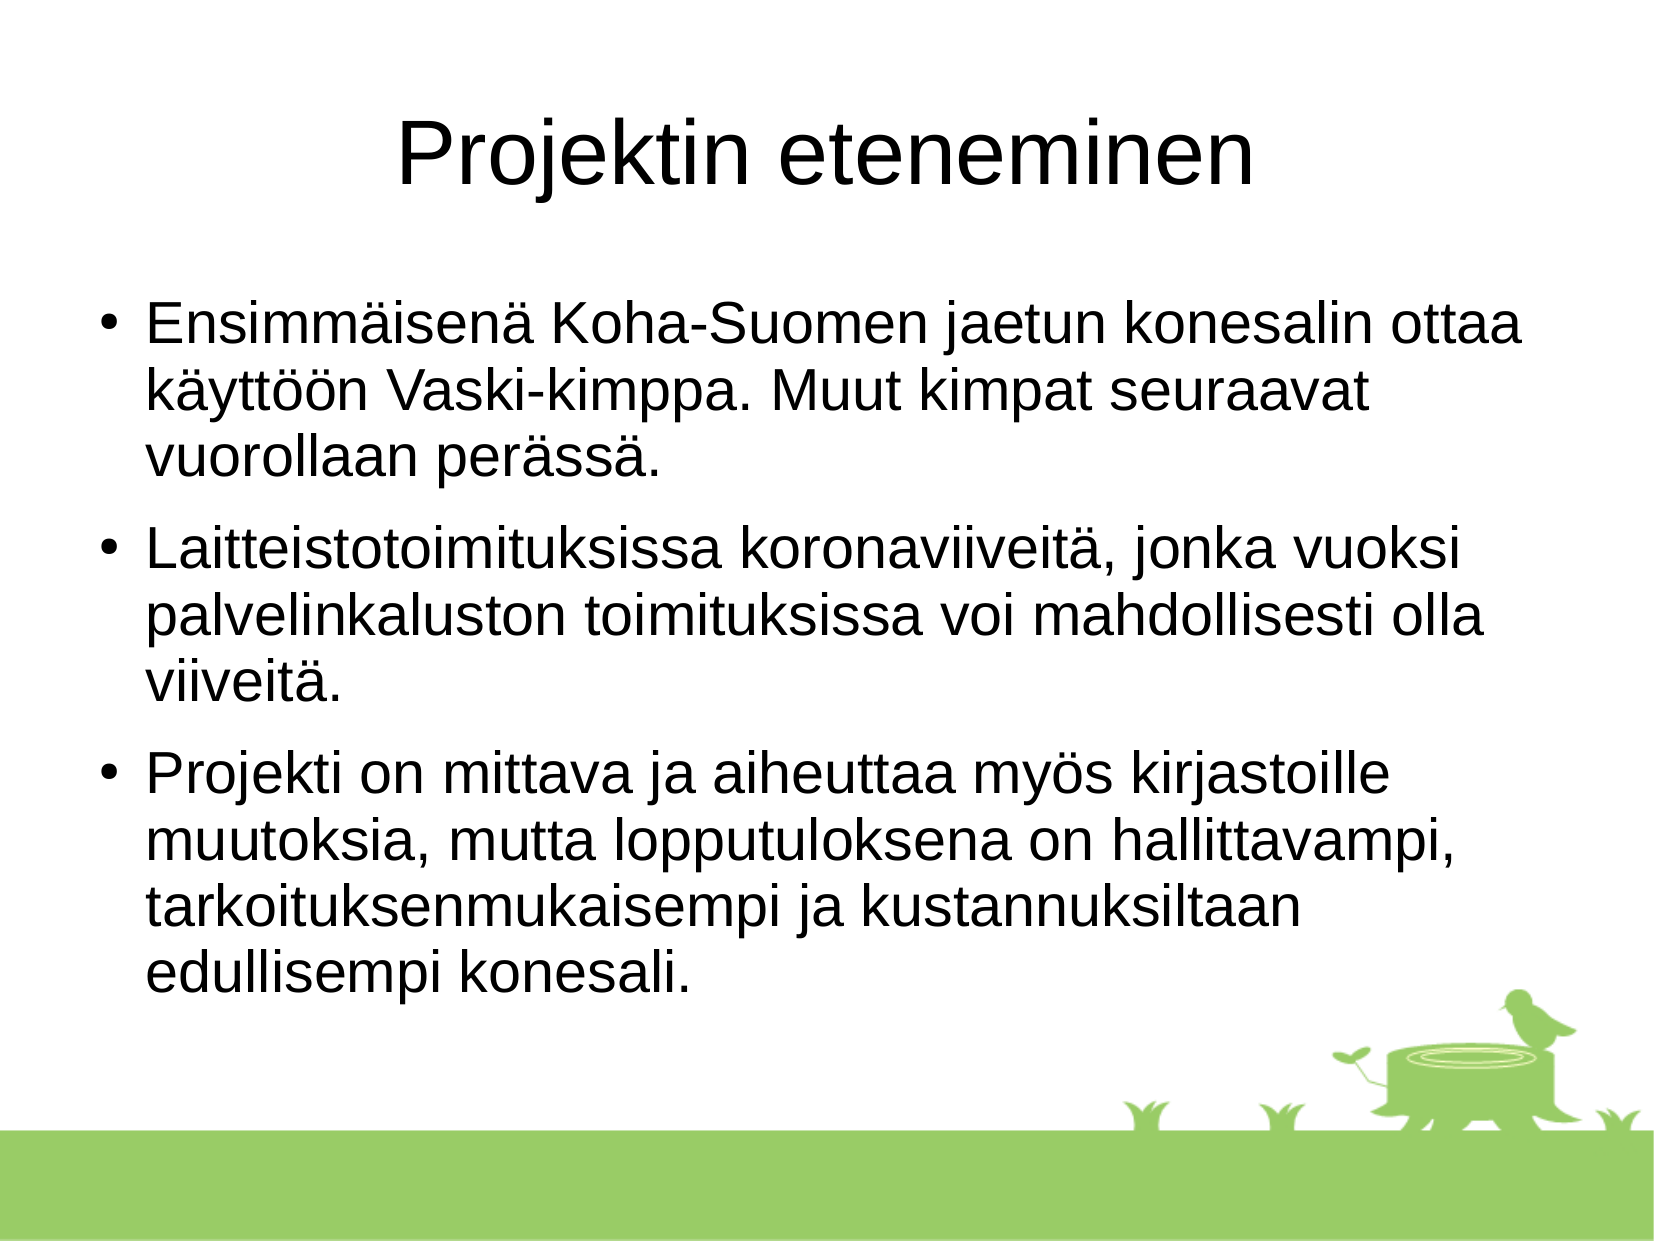

# Projektin eteneminen
Ensimmäisenä Koha-Suomen jaetun konesalin ottaa käyttöön Vaski-kimppa. Muut kimpat seuraavat vuorollaan perässä.
Laitteistotoimituksissa koronaviiveitä, jonka vuoksi palvelinkaluston toimituksissa voi mahdollisesti olla viiveitä.
Projekti on mittava ja aiheuttaa myös kirjastoille muutoksia, mutta lopputuloksena on hallittavampi, tarkoituksenmukaisempi ja kustannuksiltaan edullisempi konesali.